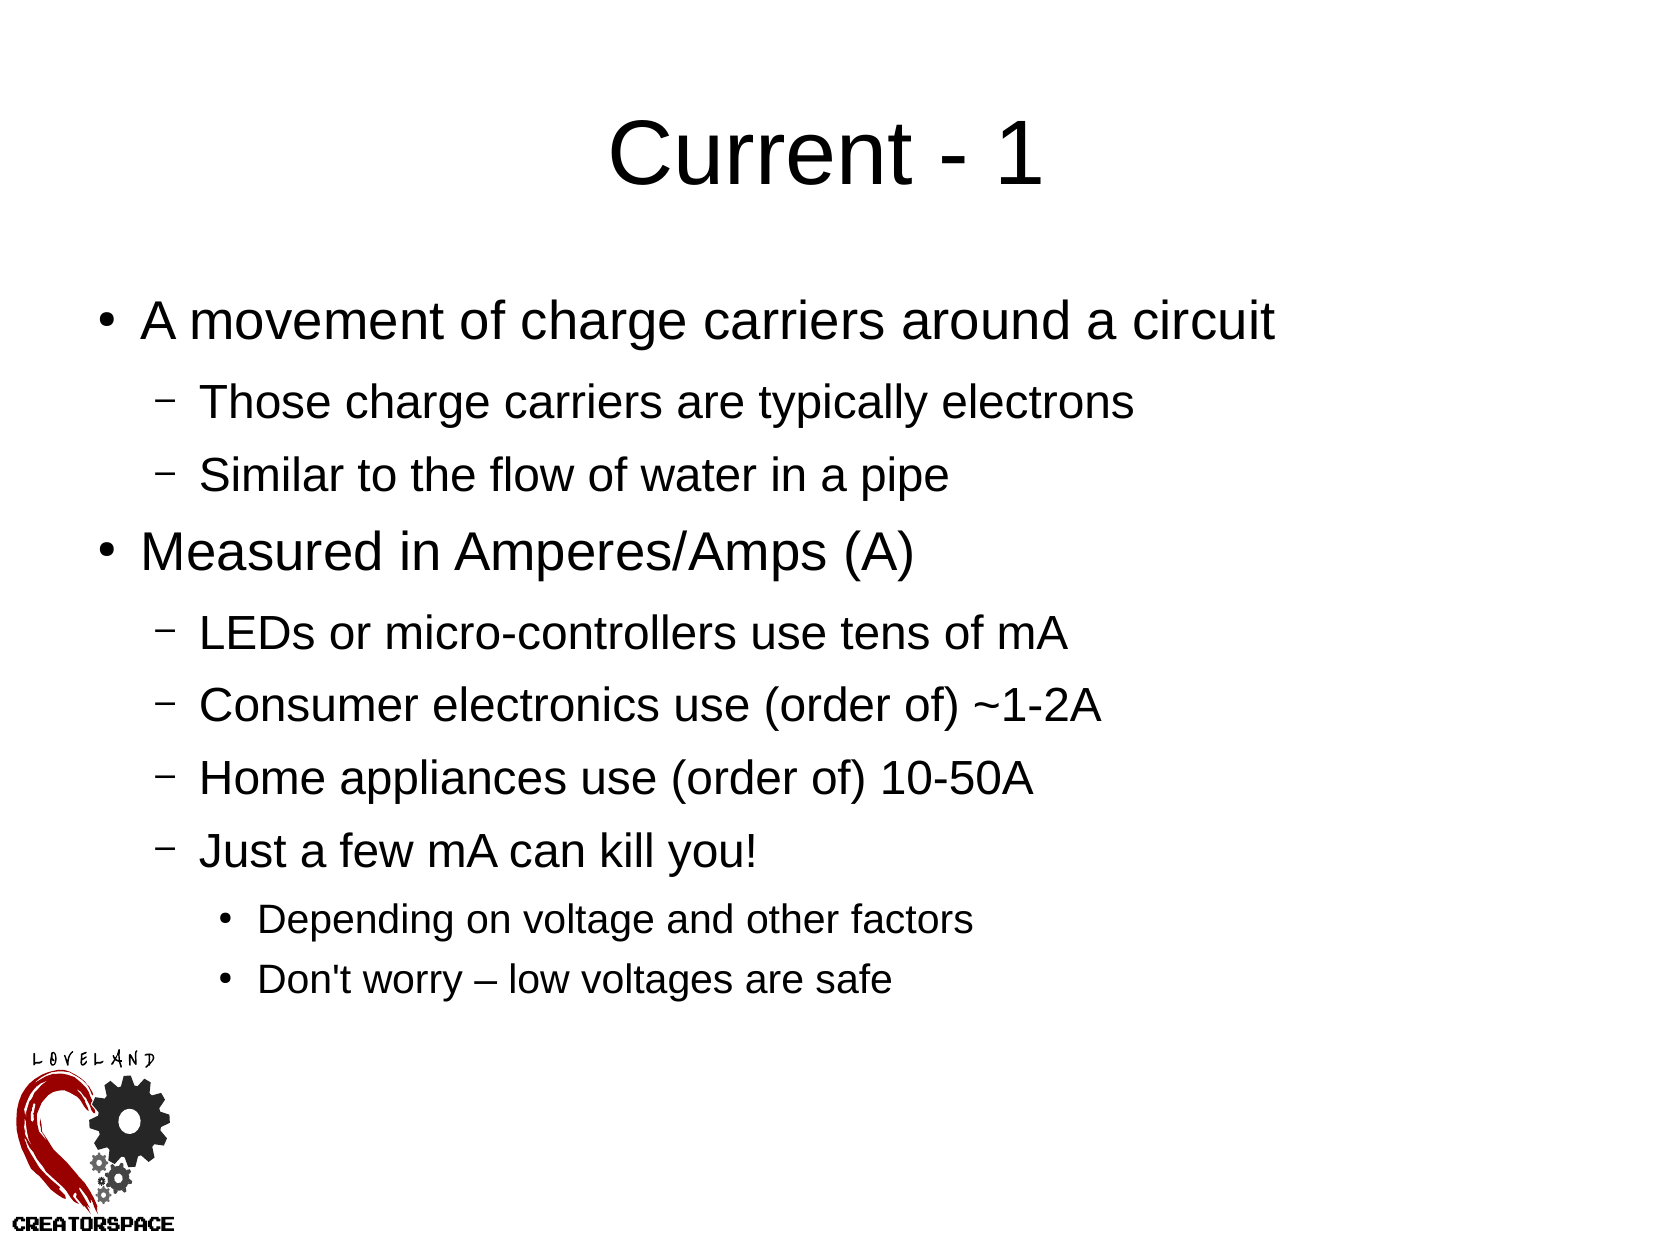

# Current - 1
A movement of charge carriers around a circuit
Those charge carriers are typically electrons
Similar to the flow of water in a pipe
Measured in Amperes/Amps (A)
LEDs or micro-controllers use tens of mA
Consumer electronics use (order of) ~1-2A
Home appliances use (order of) 10-50A
Just a few mA can kill you!
Depending on voltage and other factors
Don't worry – low voltages are safe